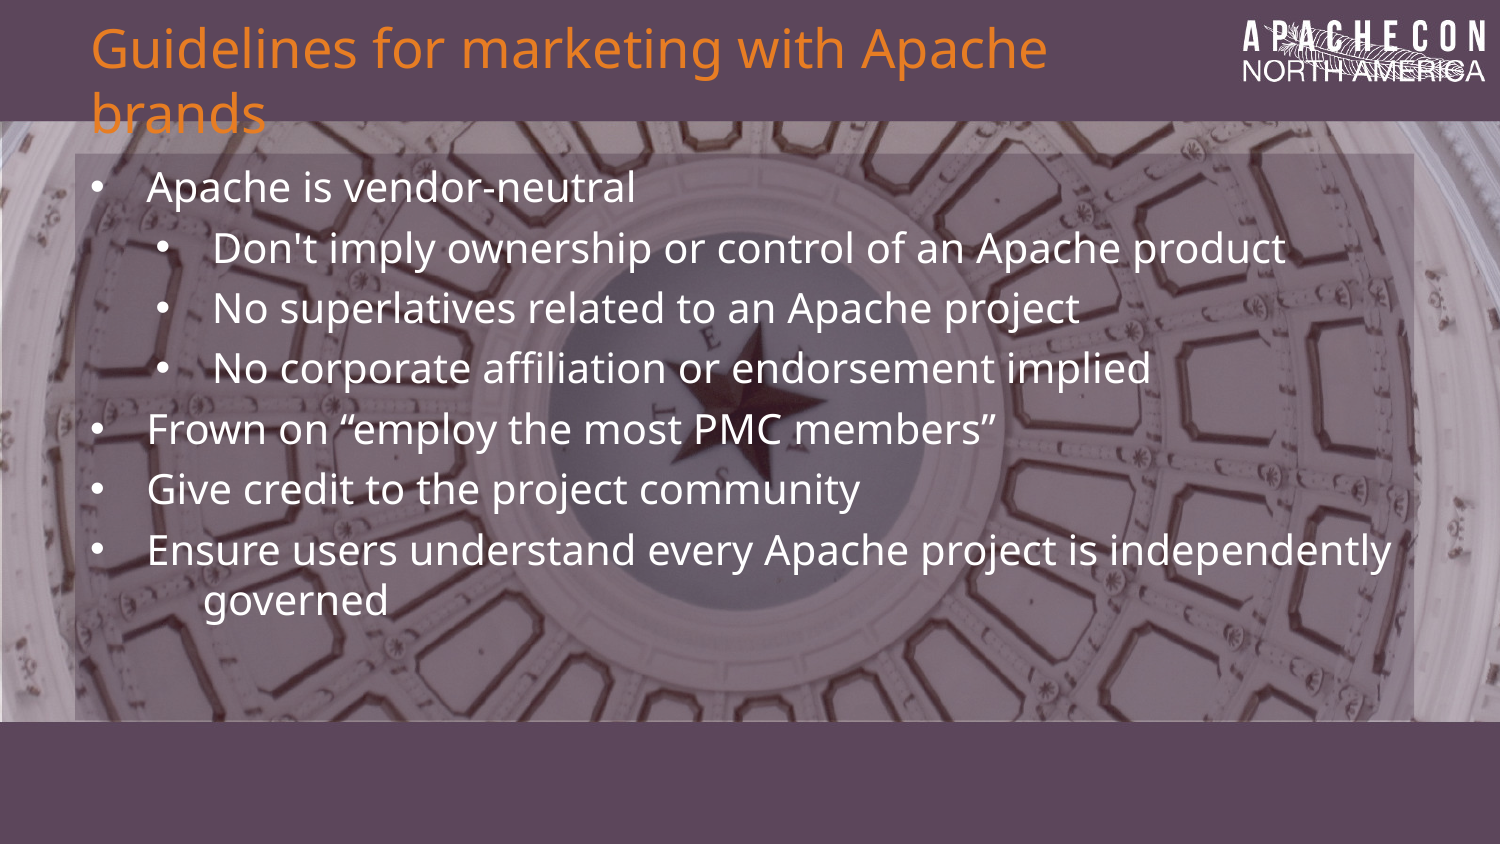

Guidelines for marketing with Apache brands
Apache is vendor-neutral
Don't imply ownership or control of an Apache product
No superlatives related to an Apache project
No corporate affiliation or endorsement implied
Frown on “employ the most PMC members”
Give credit to the project community
Ensure users understand every Apache project is independently governed